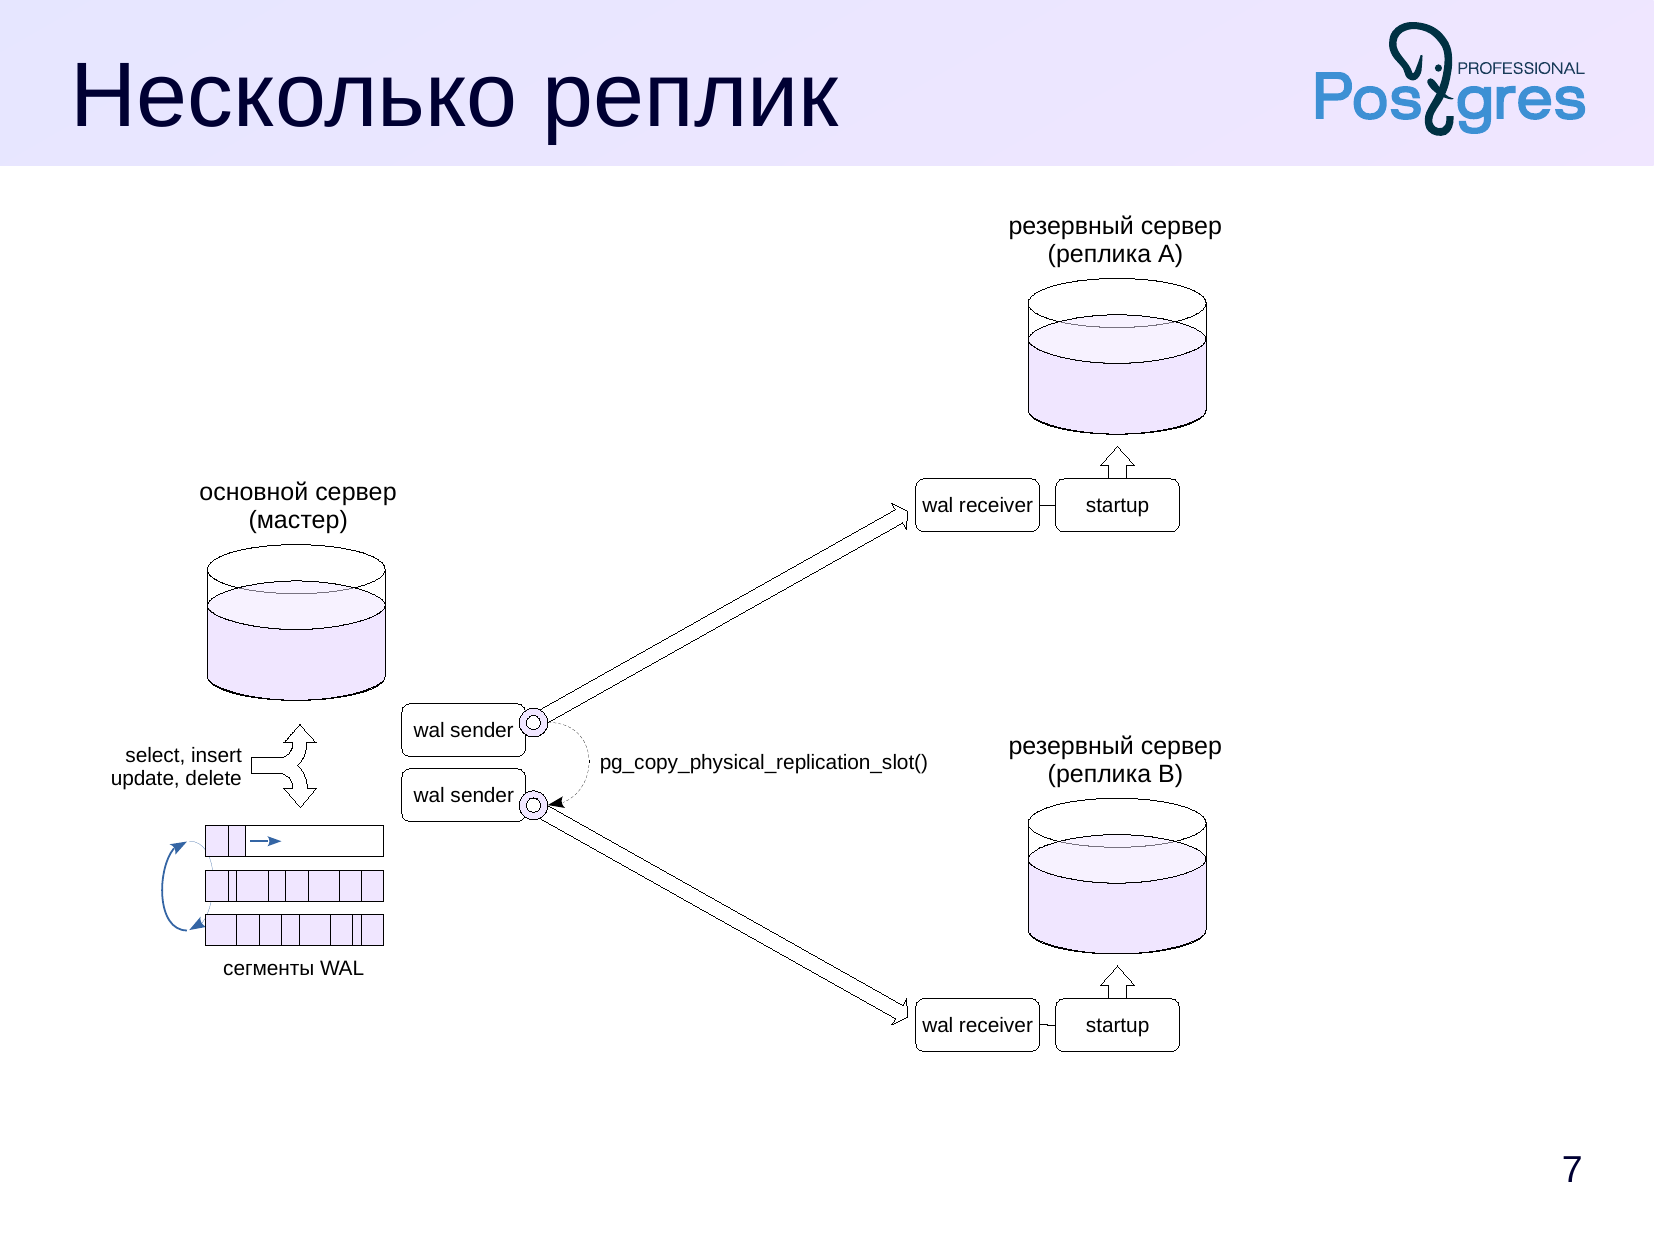

# Несколько реплик
резервный сервер
(реплика A)
основной сервер
(мастер)
wal receiver
startup
wal sender
резервный сервер
(реплика B)
select, insert
update, delete
pg_copy_physical_replication_slot()
wal sender
сегменты WAL
wal receiver
startup